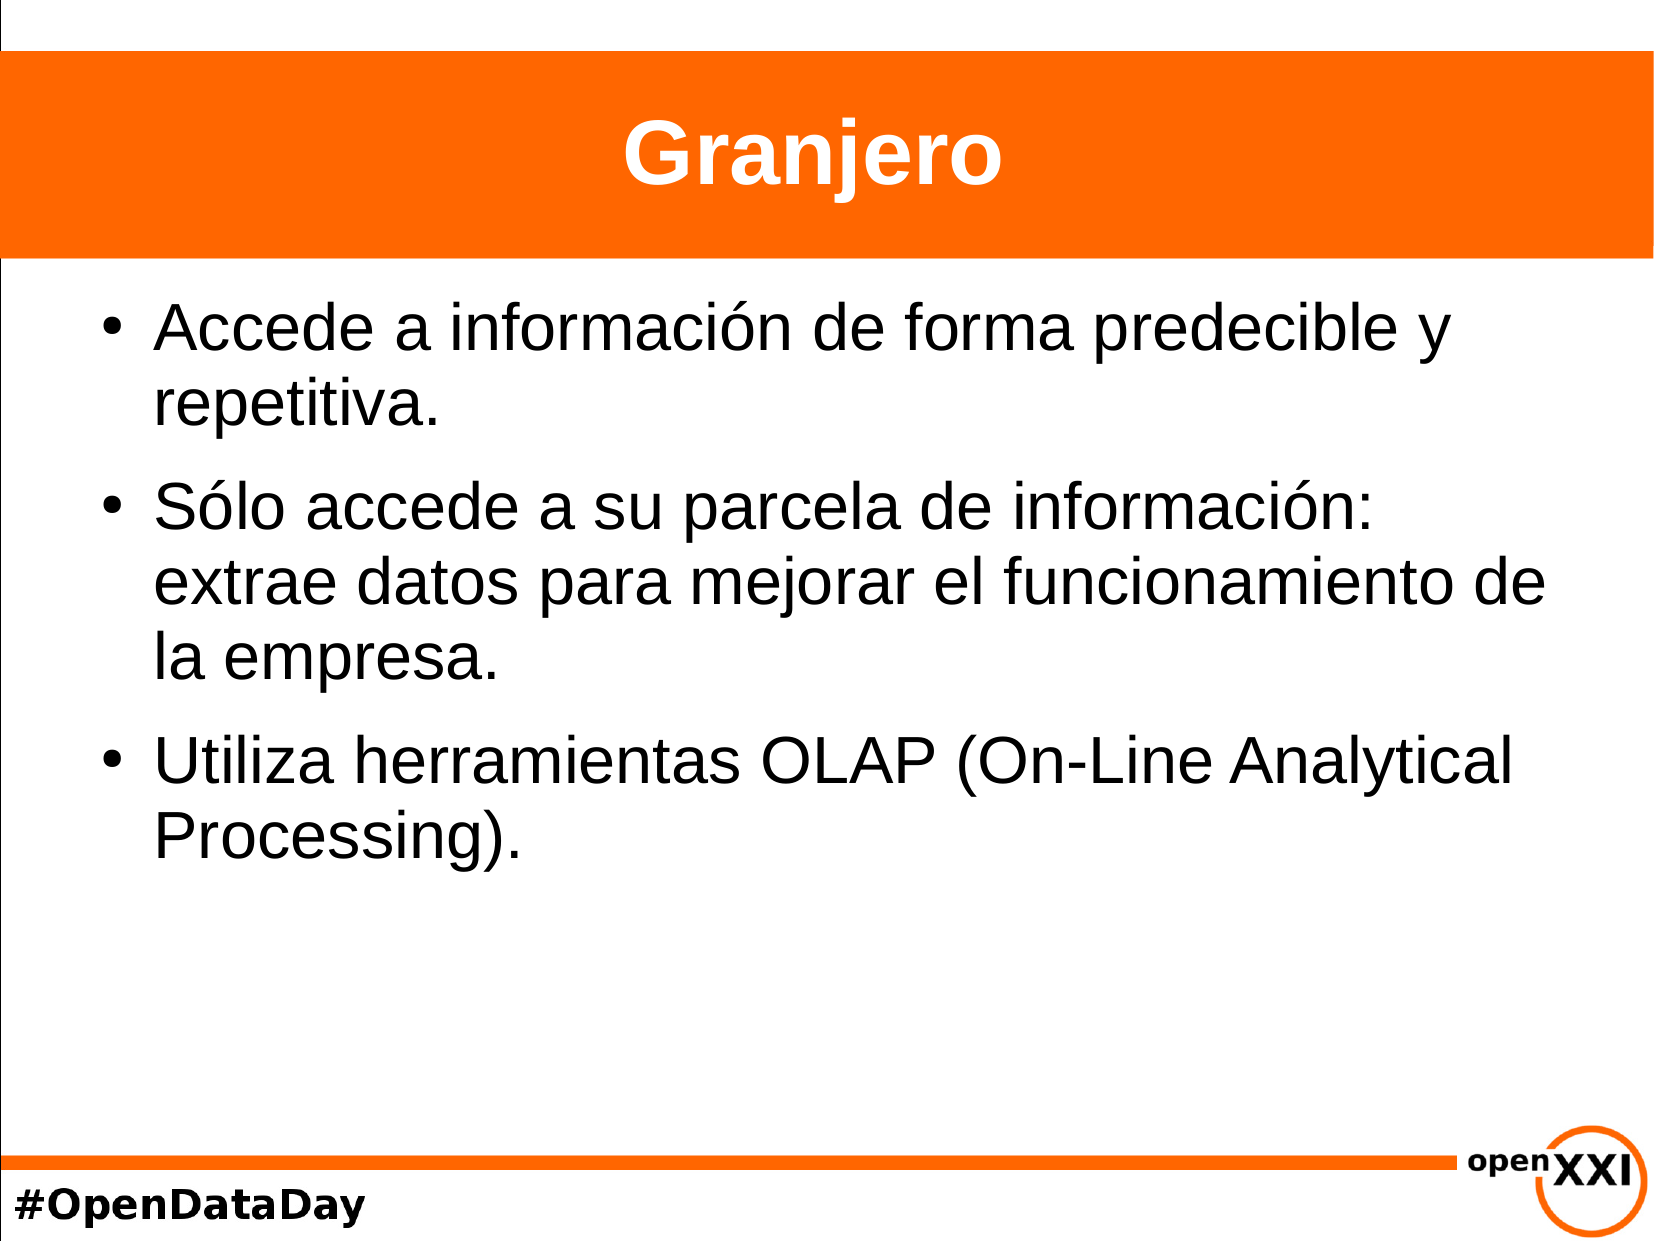

# Granjero
Accede a información de forma predecible y repetitiva.
Sólo accede a su parcela de información: extrae datos para mejorar el funcionamiento de la empresa.
Utiliza herramientas OLAP (On-Line Analytical Processing).